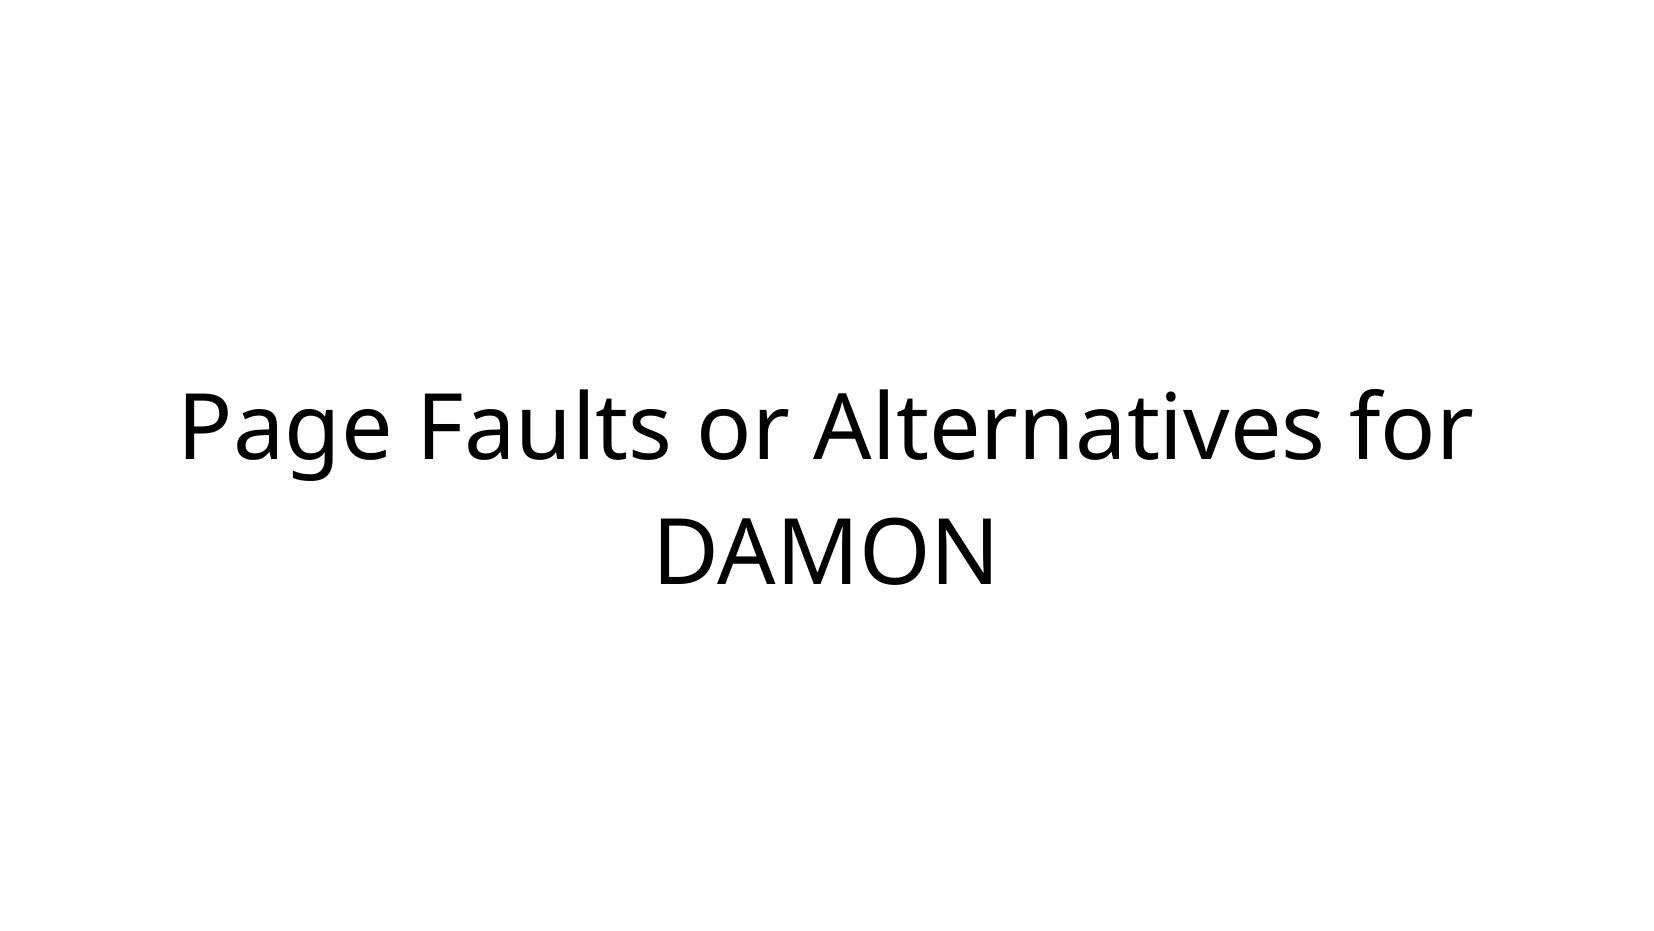

# Page Faults or Alternatives for DAMON